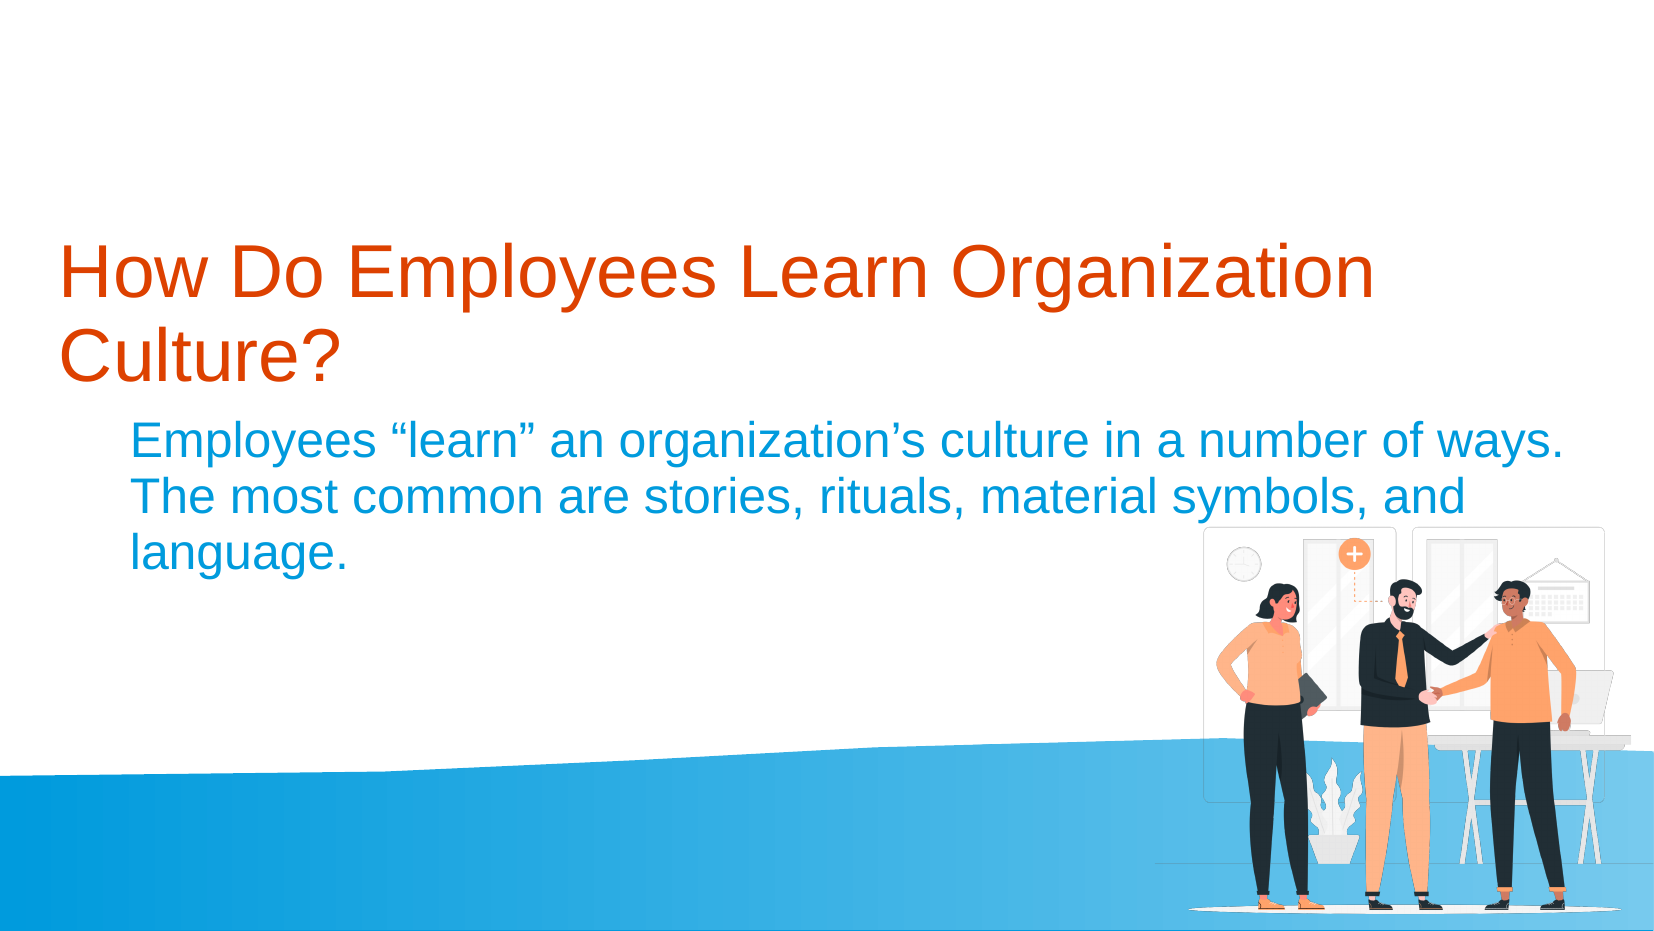

# How Do Employees Learn Organization Culture?
Employees “learn” an organization’s culture in a number of ways. The most common are stories, rituals, material symbols, and language.